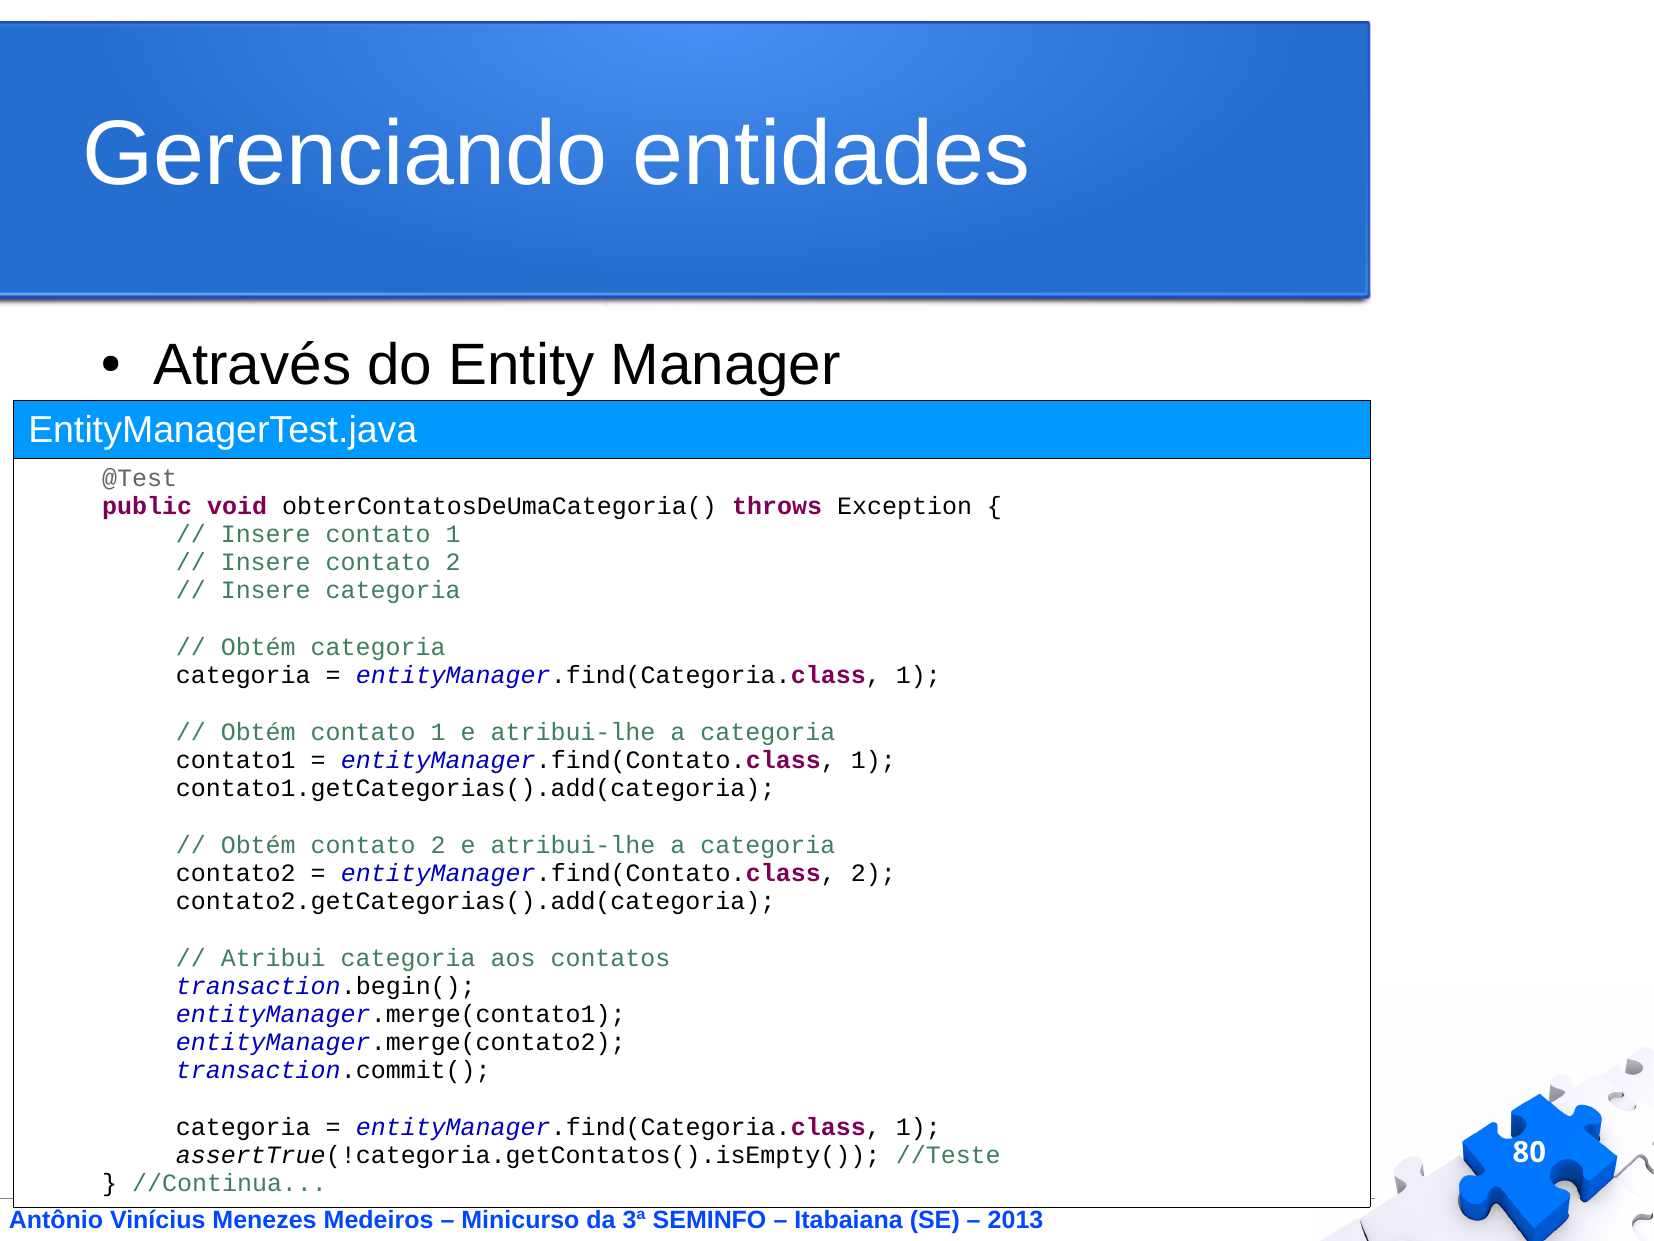

# Gerenciando entidades
Através do Entity Manager
| EntityManagerTest.java |
| --- |
| @Test public void obterContatosDeUmaCategoria() throws Exception { // Insere contato 1 // Insere contato 2 // Insere categoria // Obtém categoria categoria = entityManager.find(Categoria.class, 1); // Obtém contato 1 e atribui-lhe a categoria contato1 = entityManager.find(Contato.class, 1); contato1.getCategorias().add(categoria); // Obtém contato 2 e atribui-lhe a categoria contato2 = entityManager.find(Contato.class, 2); contato2.getCategorias().add(categoria); // Atribui categoria aos contatos transaction.begin(); entityManager.merge(contato1); entityManager.merge(contato2); transaction.commit(); categoria = entityManager.find(Categoria.class, 1); assertTrue(!categoria.getContatos().isEmpty()); //Teste } //Continua... |
80